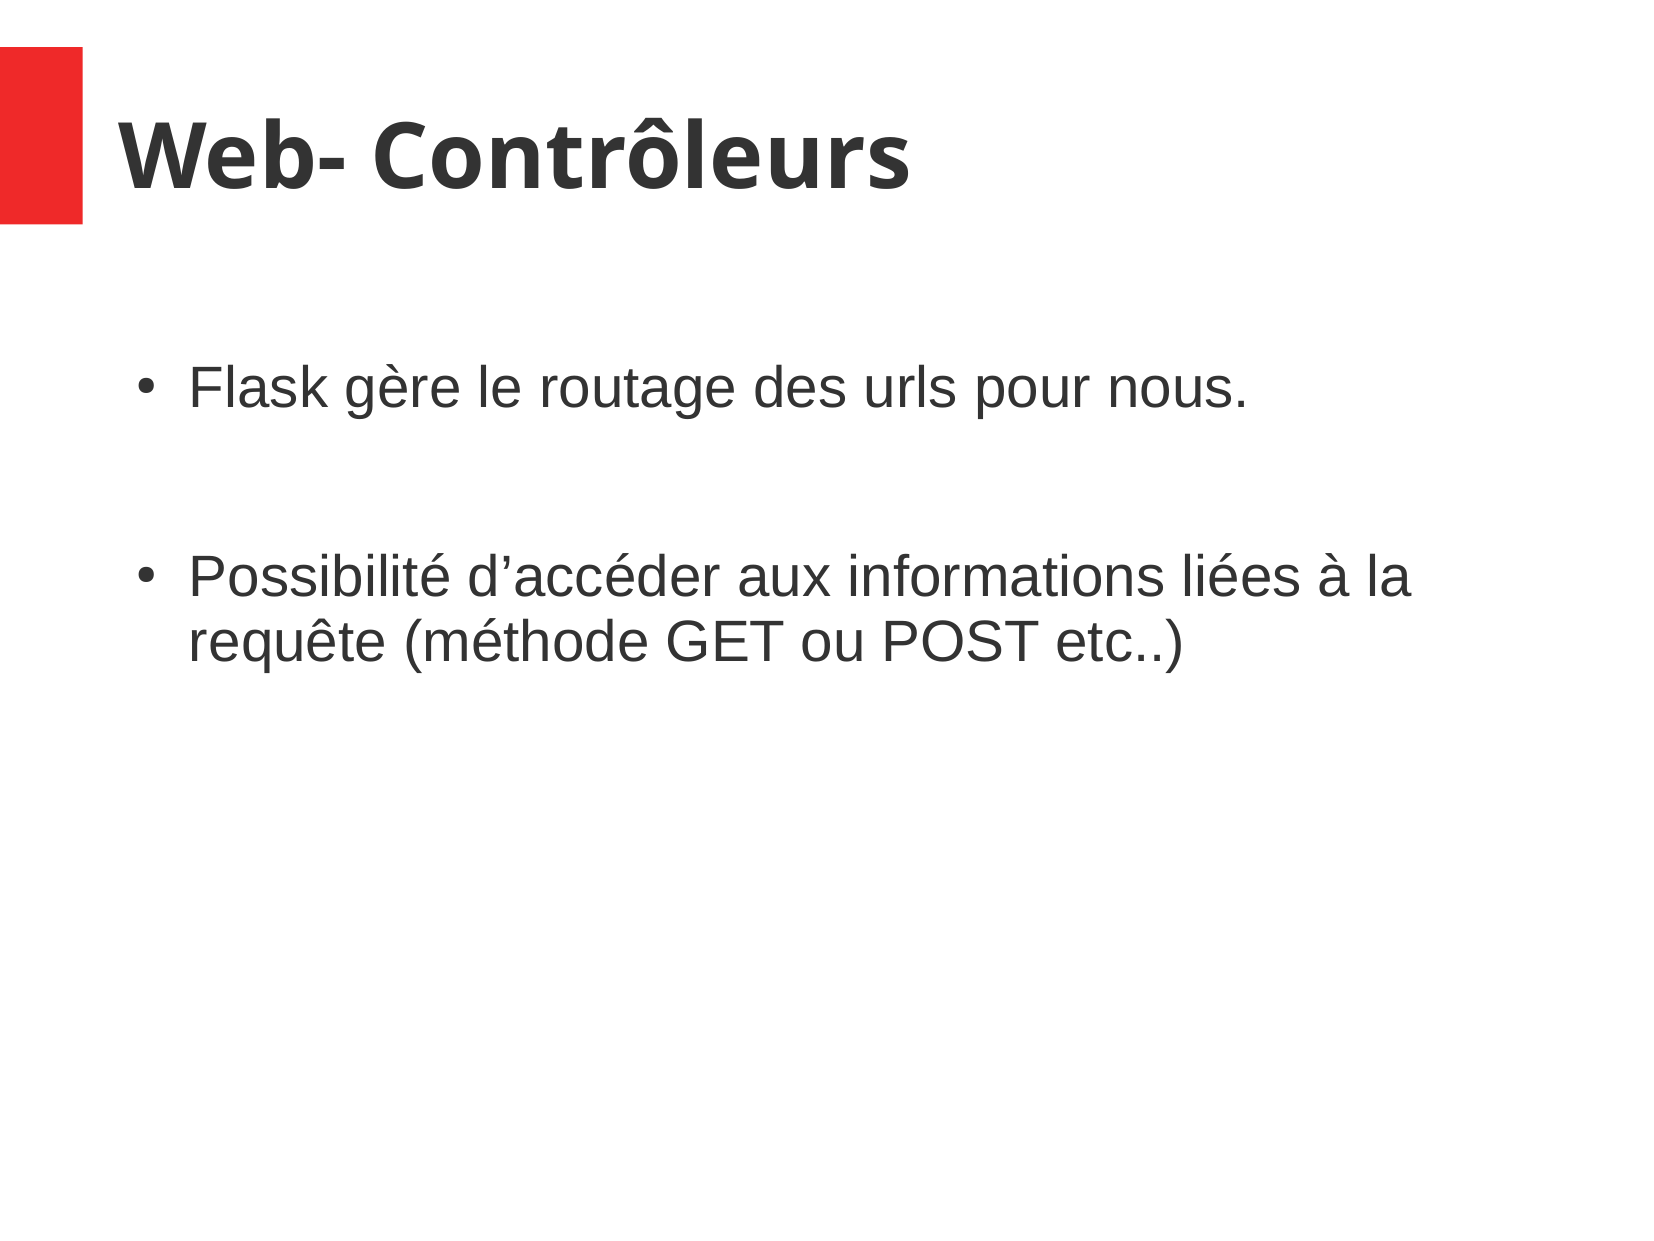

# Web- Contrôleurs
Flask gère le routage des urls pour nous.
Possibilité d’accéder aux informations liées à la requête (méthode GET ou POST etc..)